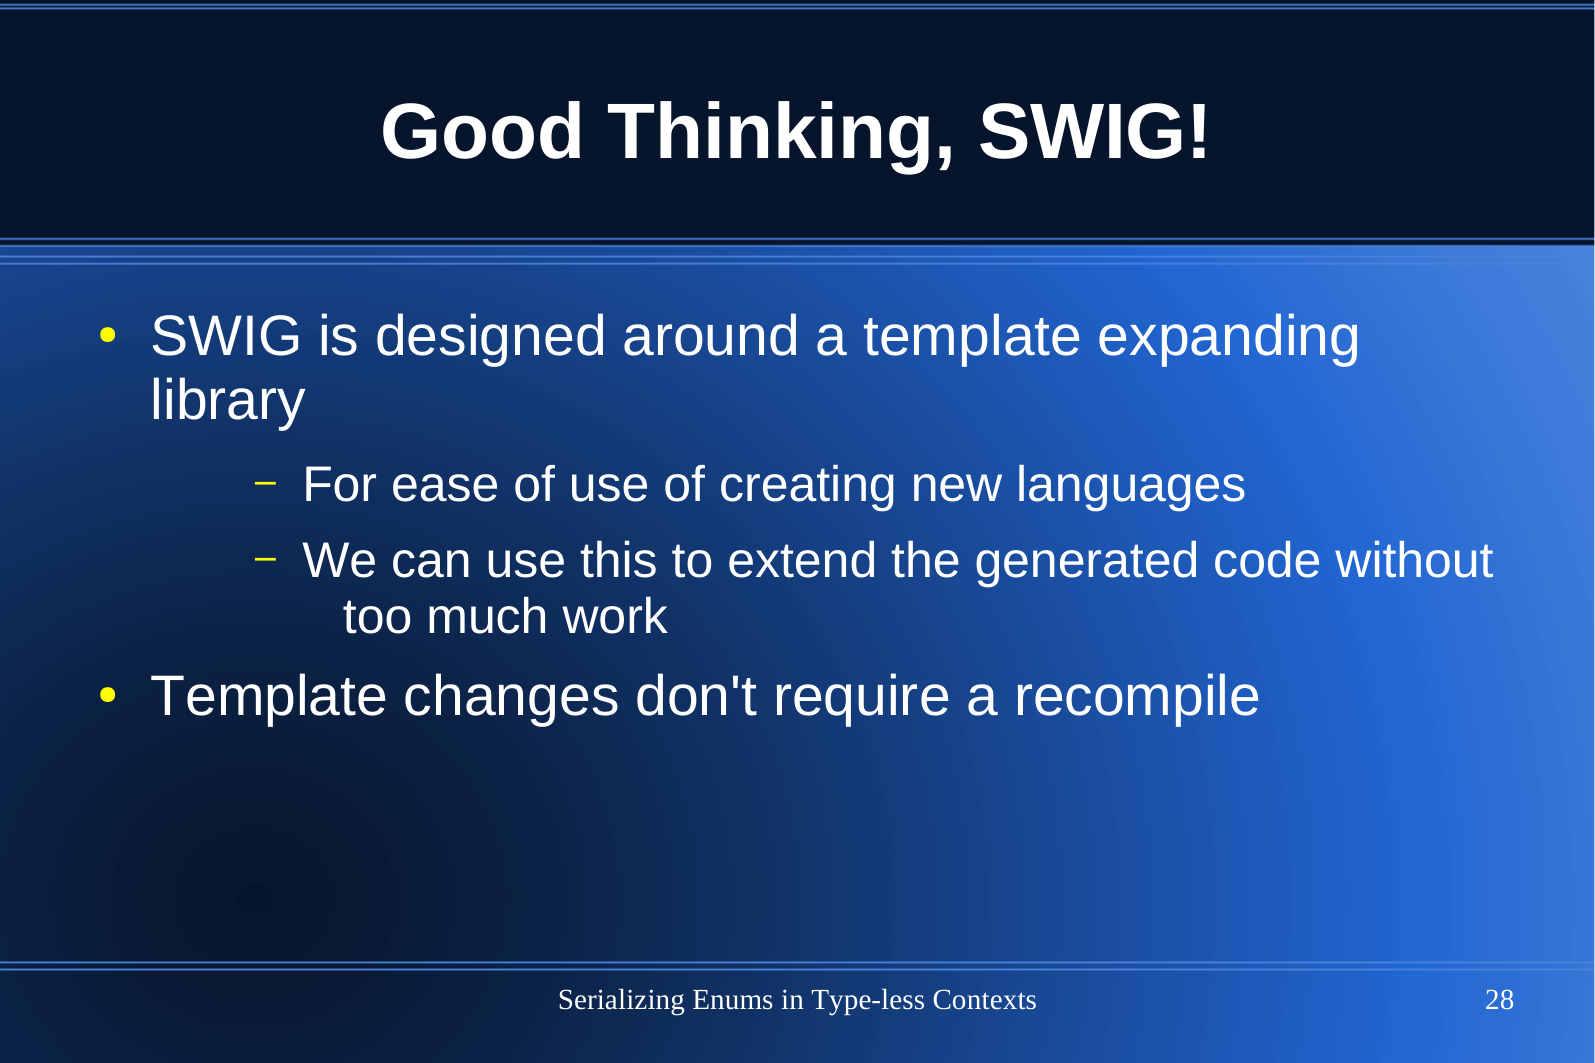

# Good Thinking, SWIG!
SWIG is designed around a template expanding library
For ease of use of creating new languages
We can use this to extend the generated code without too much work
Template changes don't require a recompile
Serializing Enums in Type-less Contexts
28